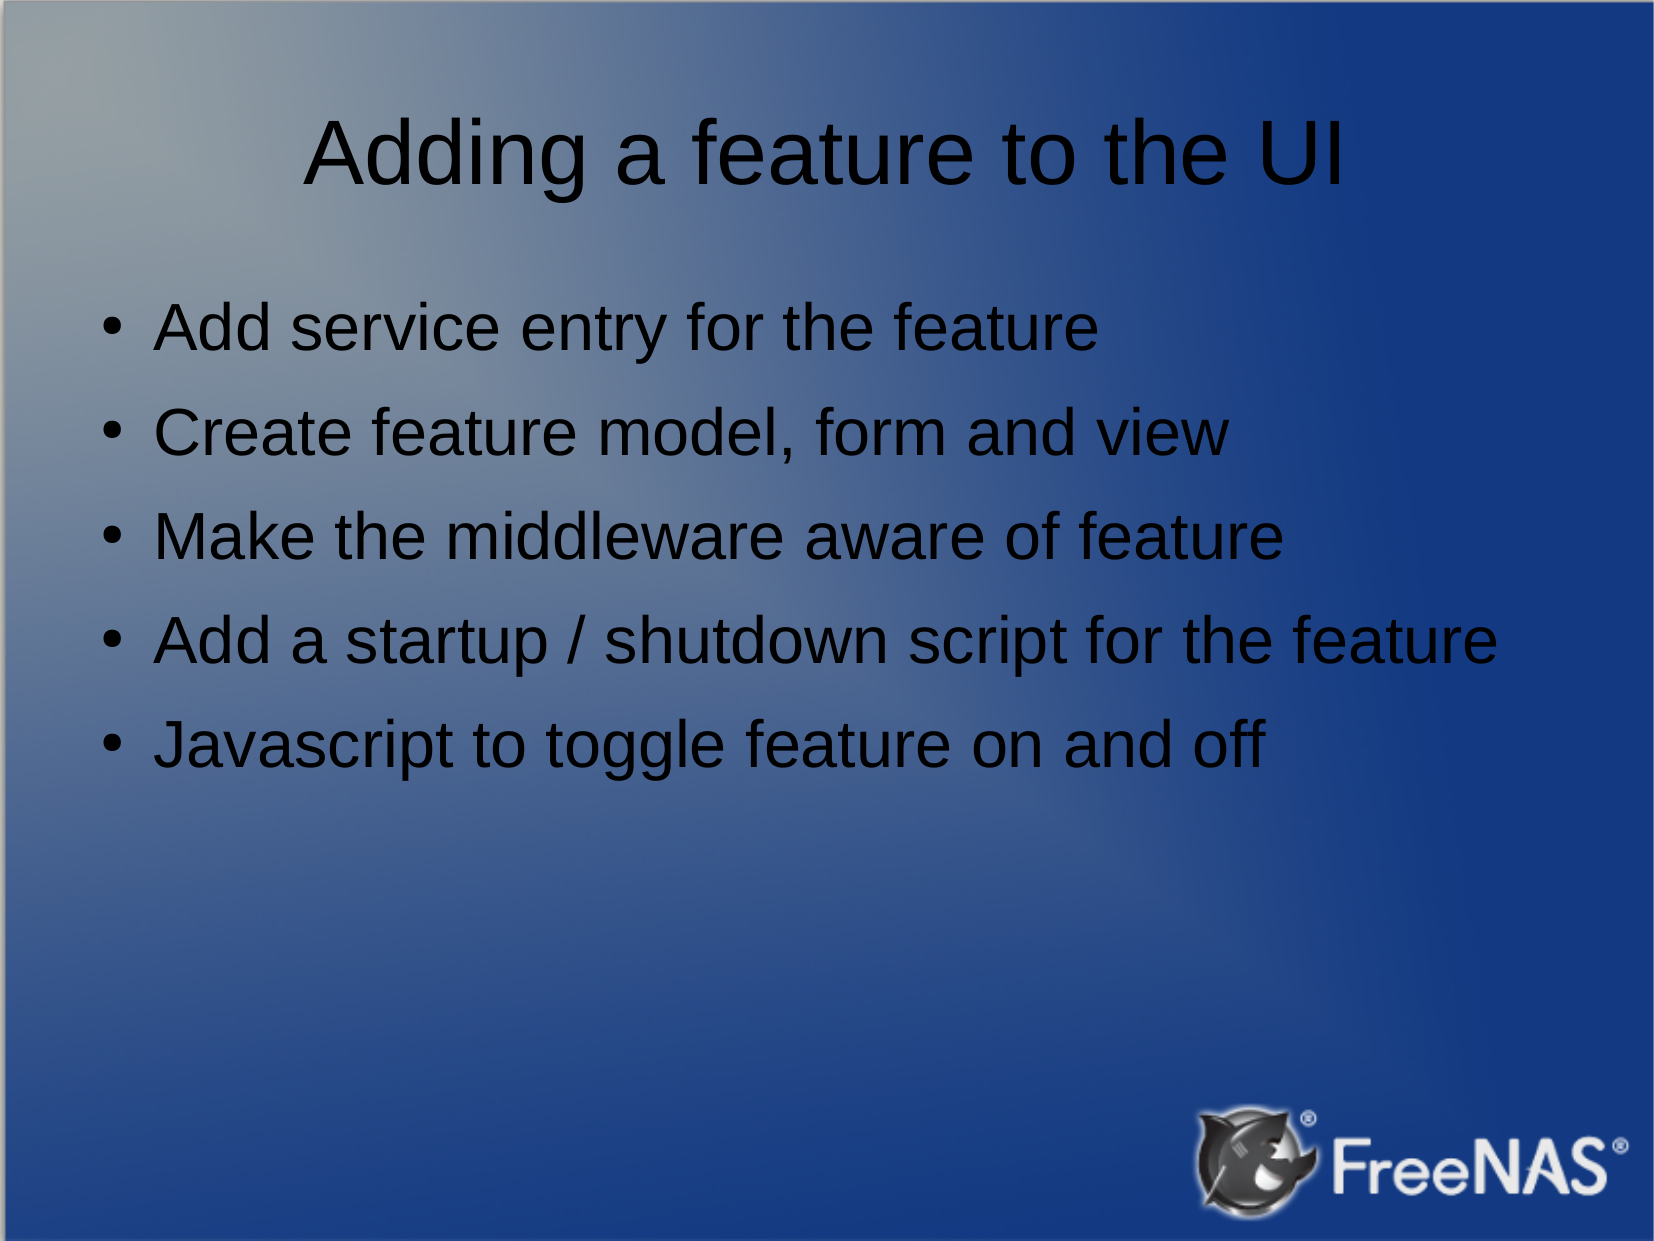

# Adding a feature to the UI
Add service entry for the feature
Create feature model, form and view
Make the middleware aware of feature
Add a startup / shutdown script for the feature
Javascript to toggle feature on and off